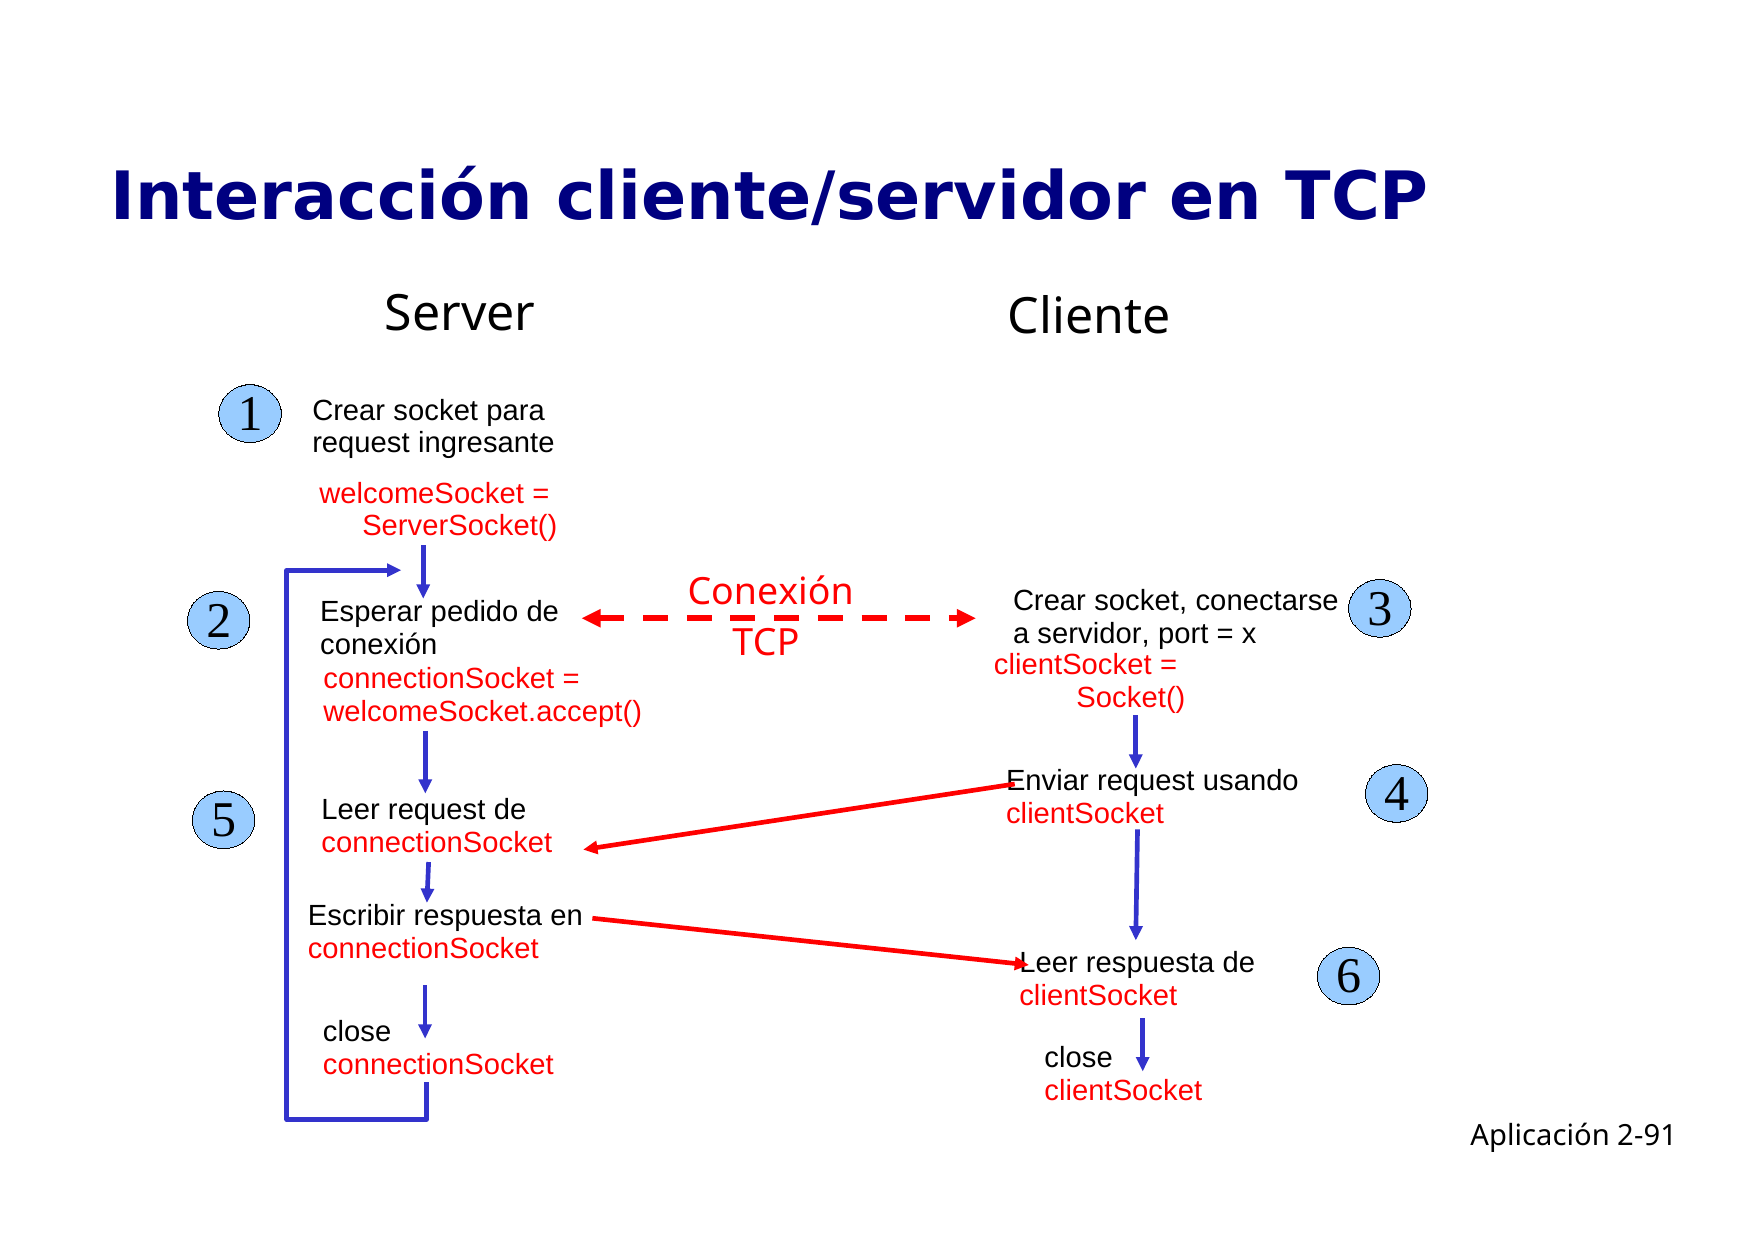

# Interacción cliente/servidor en TCP
Server
Cliente
1
Crear socket para
request ingresante
welcomeSocket =
ServerSocket()
Conexión
TCP
Leer respuesta de
clientSocket
close
clientSocket
close
connectionSocket
Crear socket, conectarse
a servidor, port = x
clientSocket =
Socket()
3
Esperar pedido de
conexión
connectionSocket =
welcomeSocket.accept()
2
Enviar request usando
clientSocket
Leer request de
connectionSocket
Escribir respuesta en
connectionSocket
4
5
6